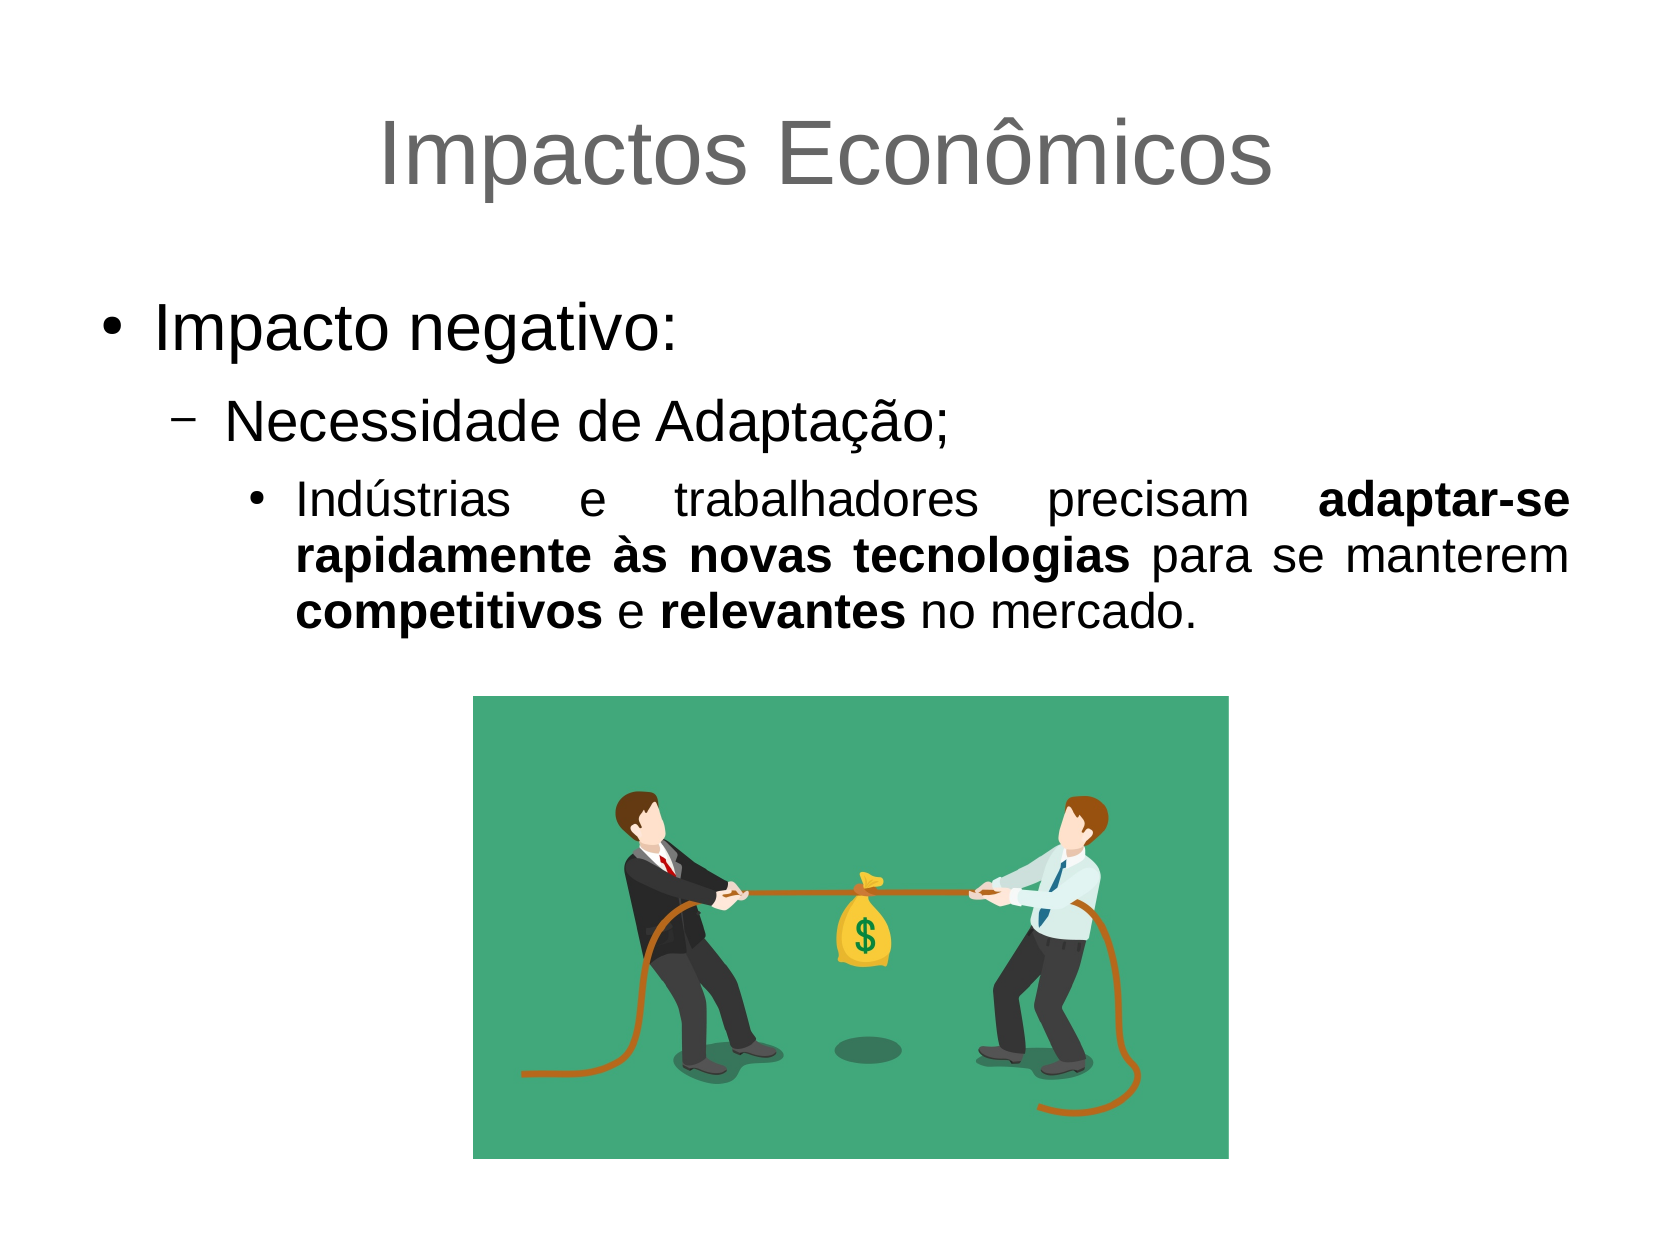

# Impactos Econômicos
Impacto negativo:
Necessidade de Adaptação;
Indústrias e trabalhadores precisam adaptar-se rapidamente às novas tecnologias para se manterem competitivos e relevantes no mercado.